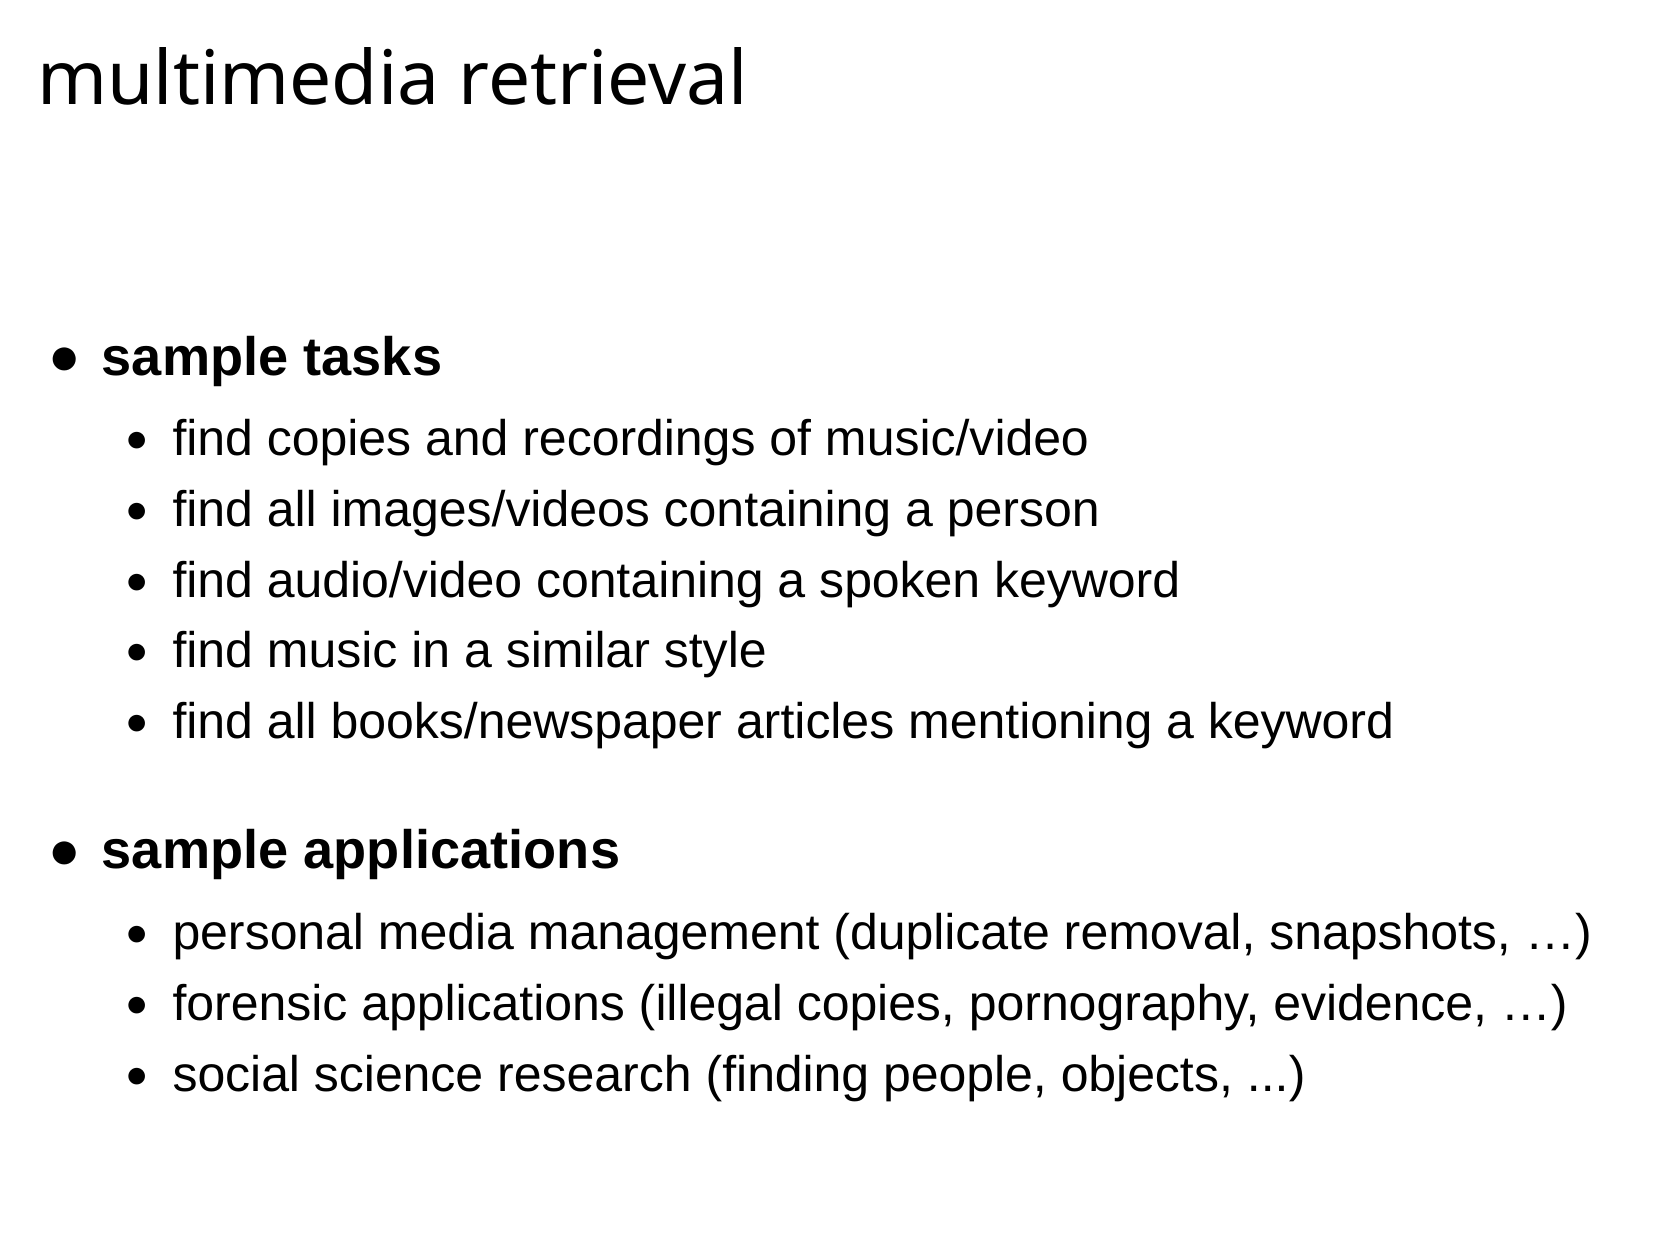

# multimedia retrieval
sample tasks
find copies and recordings of music/video
find all images/videos containing a person
find audio/video containing a spoken keyword
find music in a similar style
find all books/newspaper articles mentioning a keyword
sample applications
personal media management (duplicate removal, snapshots, …)
forensic applications (illegal copies, pornography, evidence, …)
social science research (finding people, objects, ...)